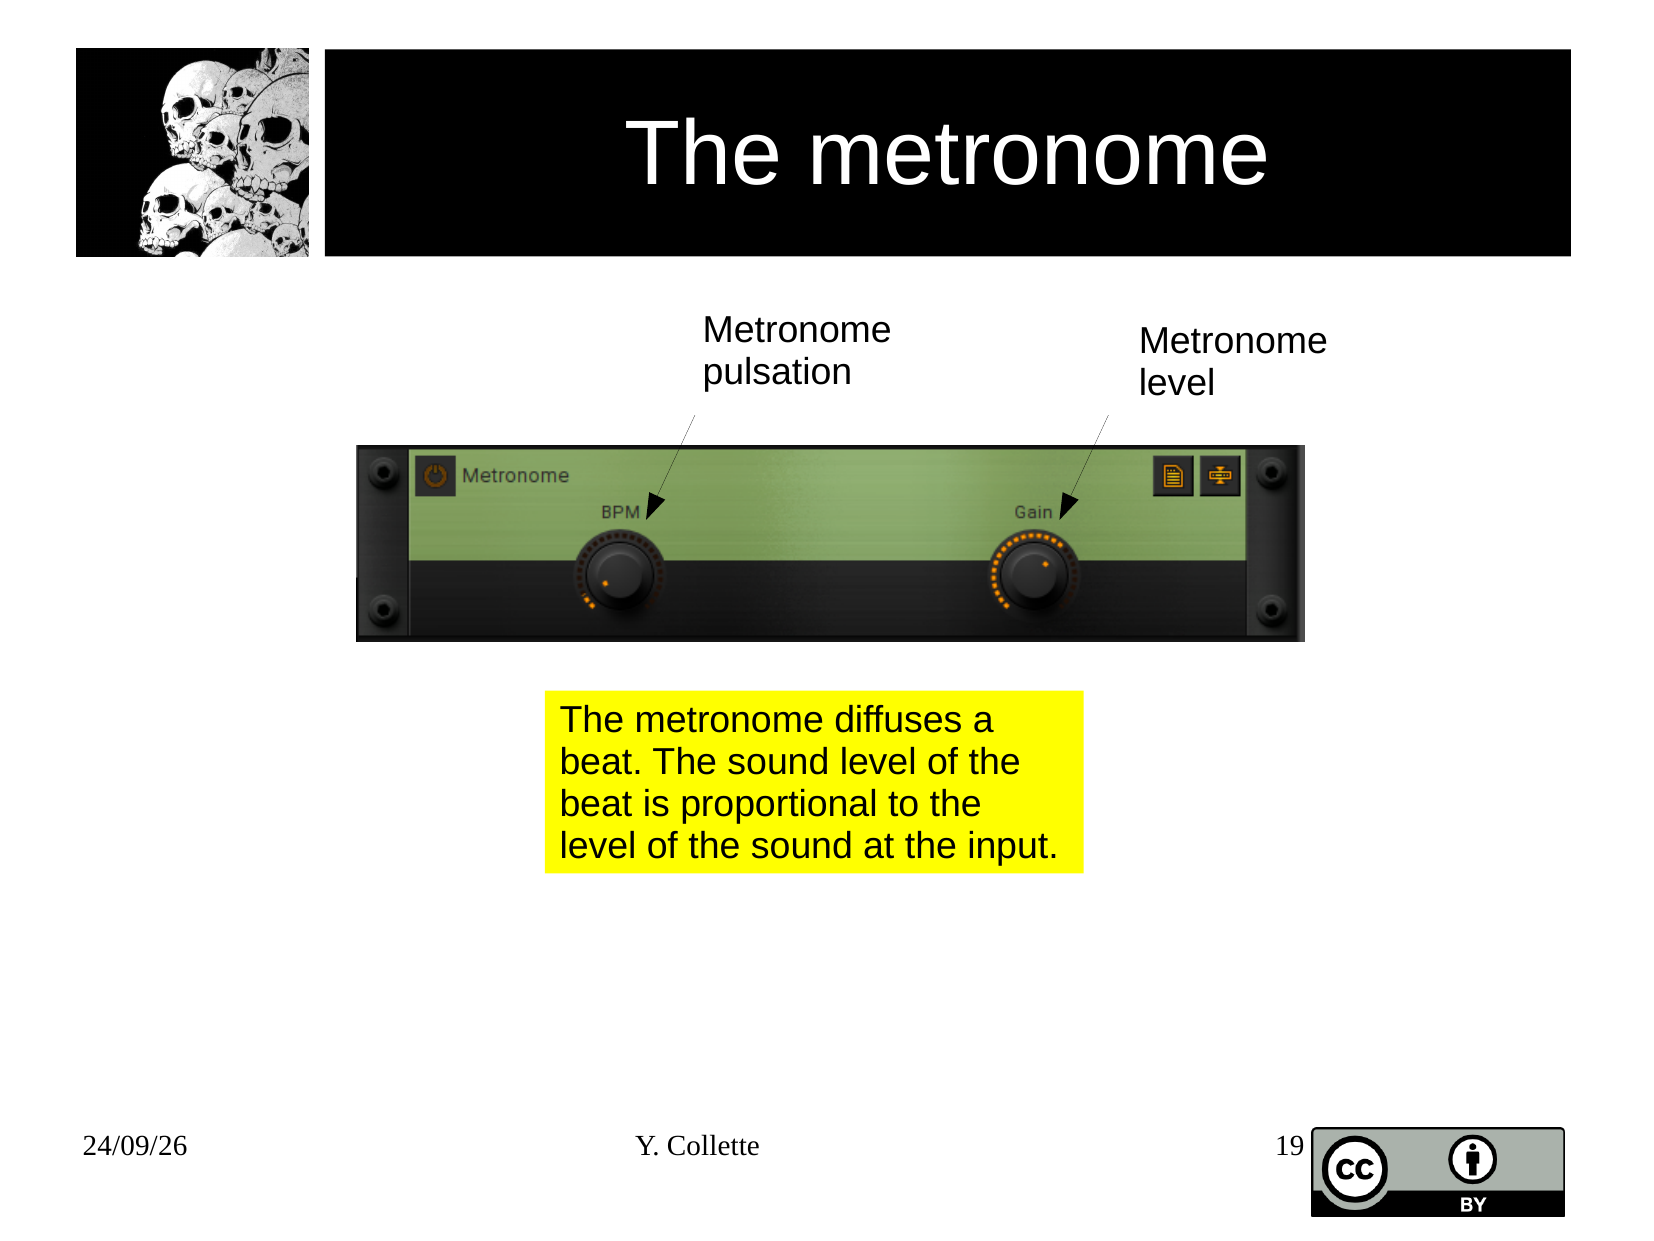

# The metronome
Metronome pulsation
Metronome level
The metronome diffuses a beat. The sound level of the beat is proportional to the level of the sound at the input.
Y. Collette
19